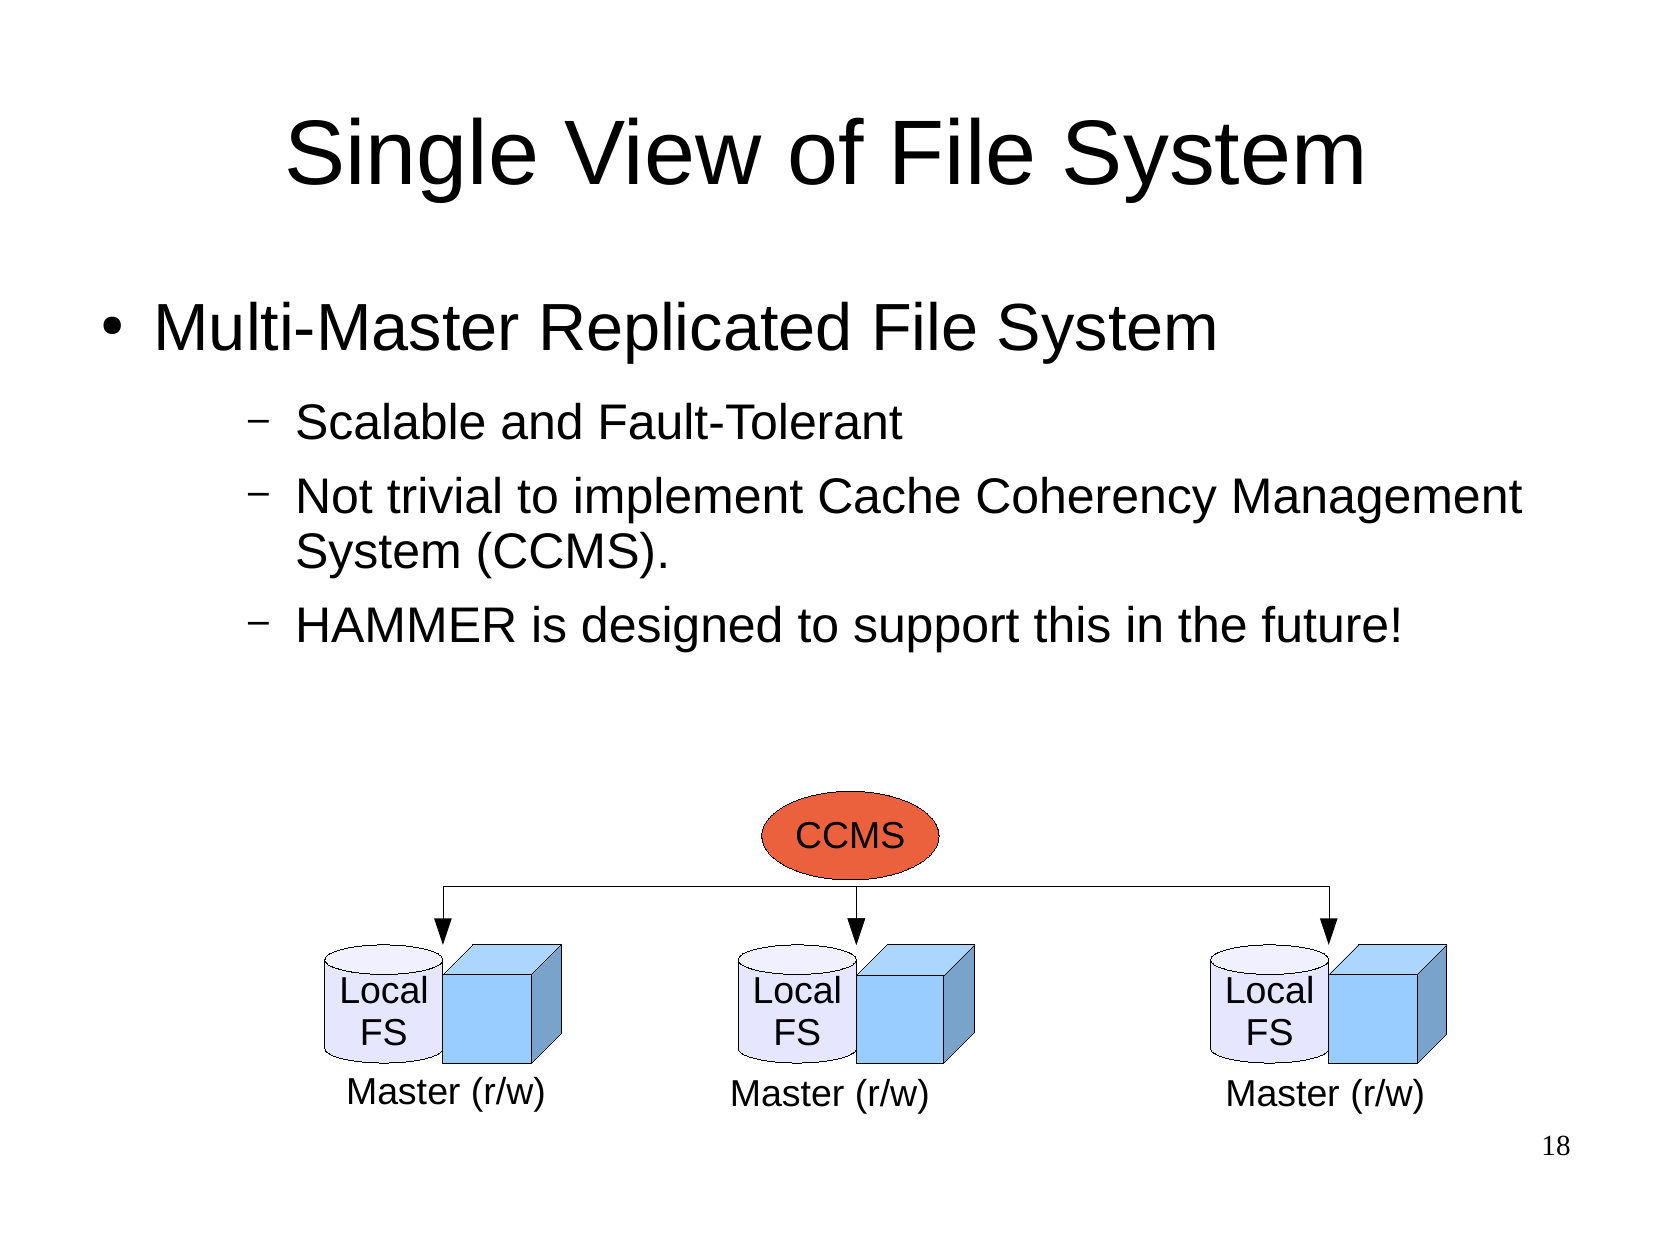

# Single View of File System
Multi-Master Replicated File System
Scalable and Fault-Tolerant
Not trivial to implement Cache Coherency Management System (CCMS).
HAMMER is designed to support this in the future!
CCMS
Local
FS
Local
FS
Local
FS
Master (r/w)
Master (r/w)
Master (r/w)
18